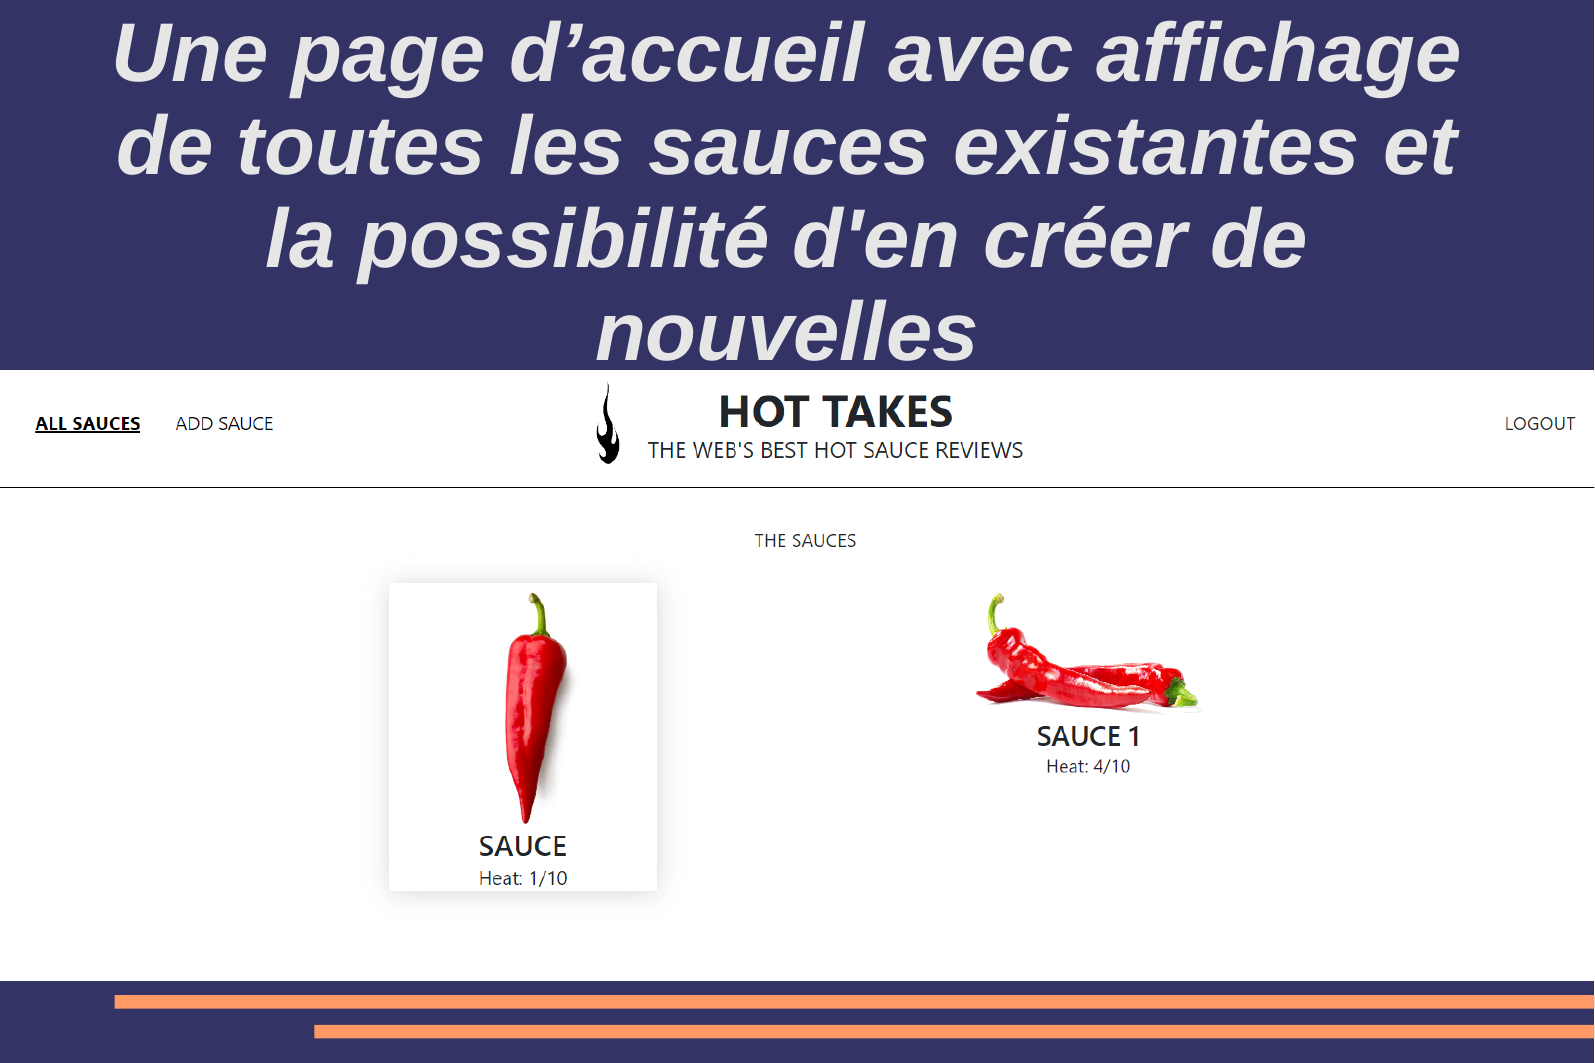

# Une page d’accueil avec affichage de toutes les sauces existantes et la possibilité d'en créer de nouvelles